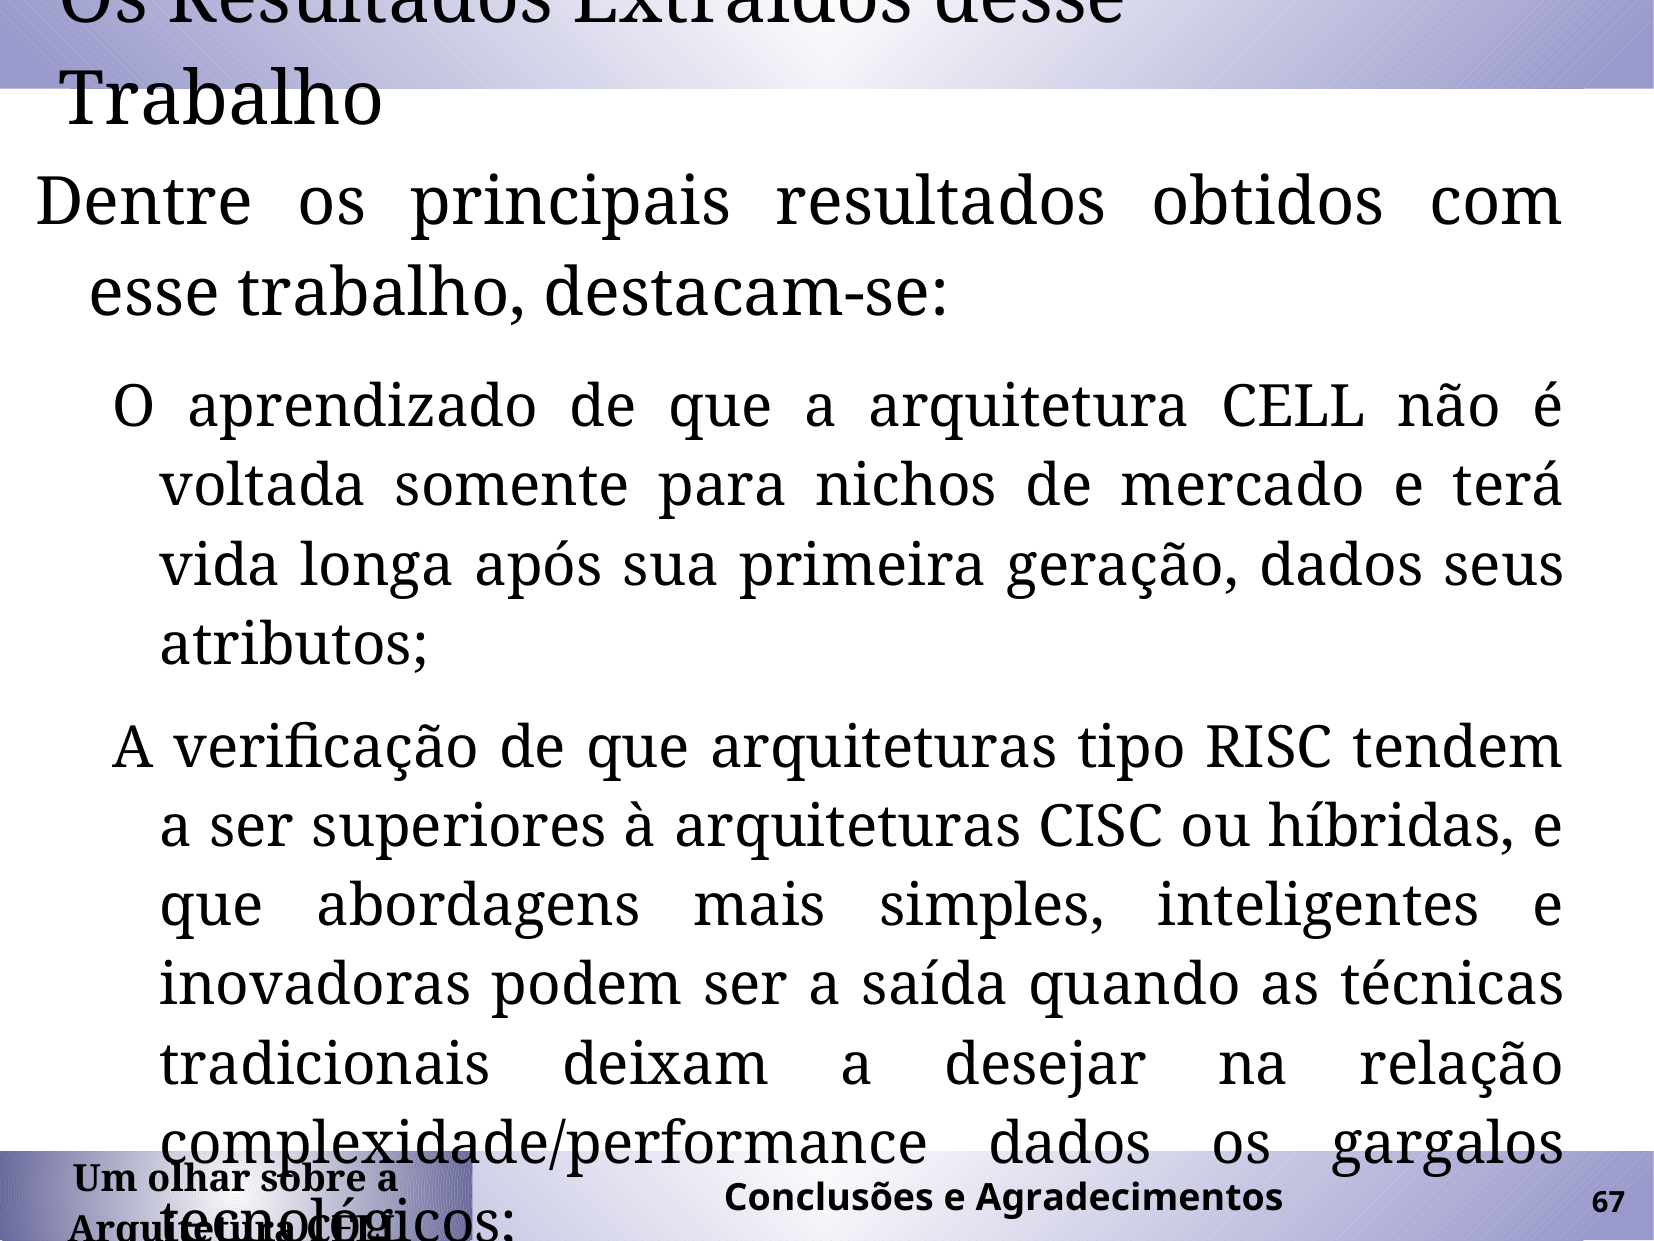

# Os Resultados Extraídos desse Trabalho
Dentre os principais resultados obtidos com esse trabalho, destacam-se:
O aprendizado de que a arquitetura CELL não é voltada somente para nichos de mercado e terá vida longa após sua primeira geração, dados seus atributos;
A verificação de que arquiteturas tipo RISC tendem a ser superiores à arquiteturas CISC ou híbridas, e que abordagens mais simples, inteligentes e inovadoras podem ser a saída quando as técnicas tradicionais deixam a desejar na relação complexidade/performance dados os gargalos tecnológicos;
A verificação prática dos fundamentos teóricos adquiridos nas disciplinas de Organzição e Arquitetura de Computadores em um contexto absolutamente atual;
Conclusões e Agradecimentos
67